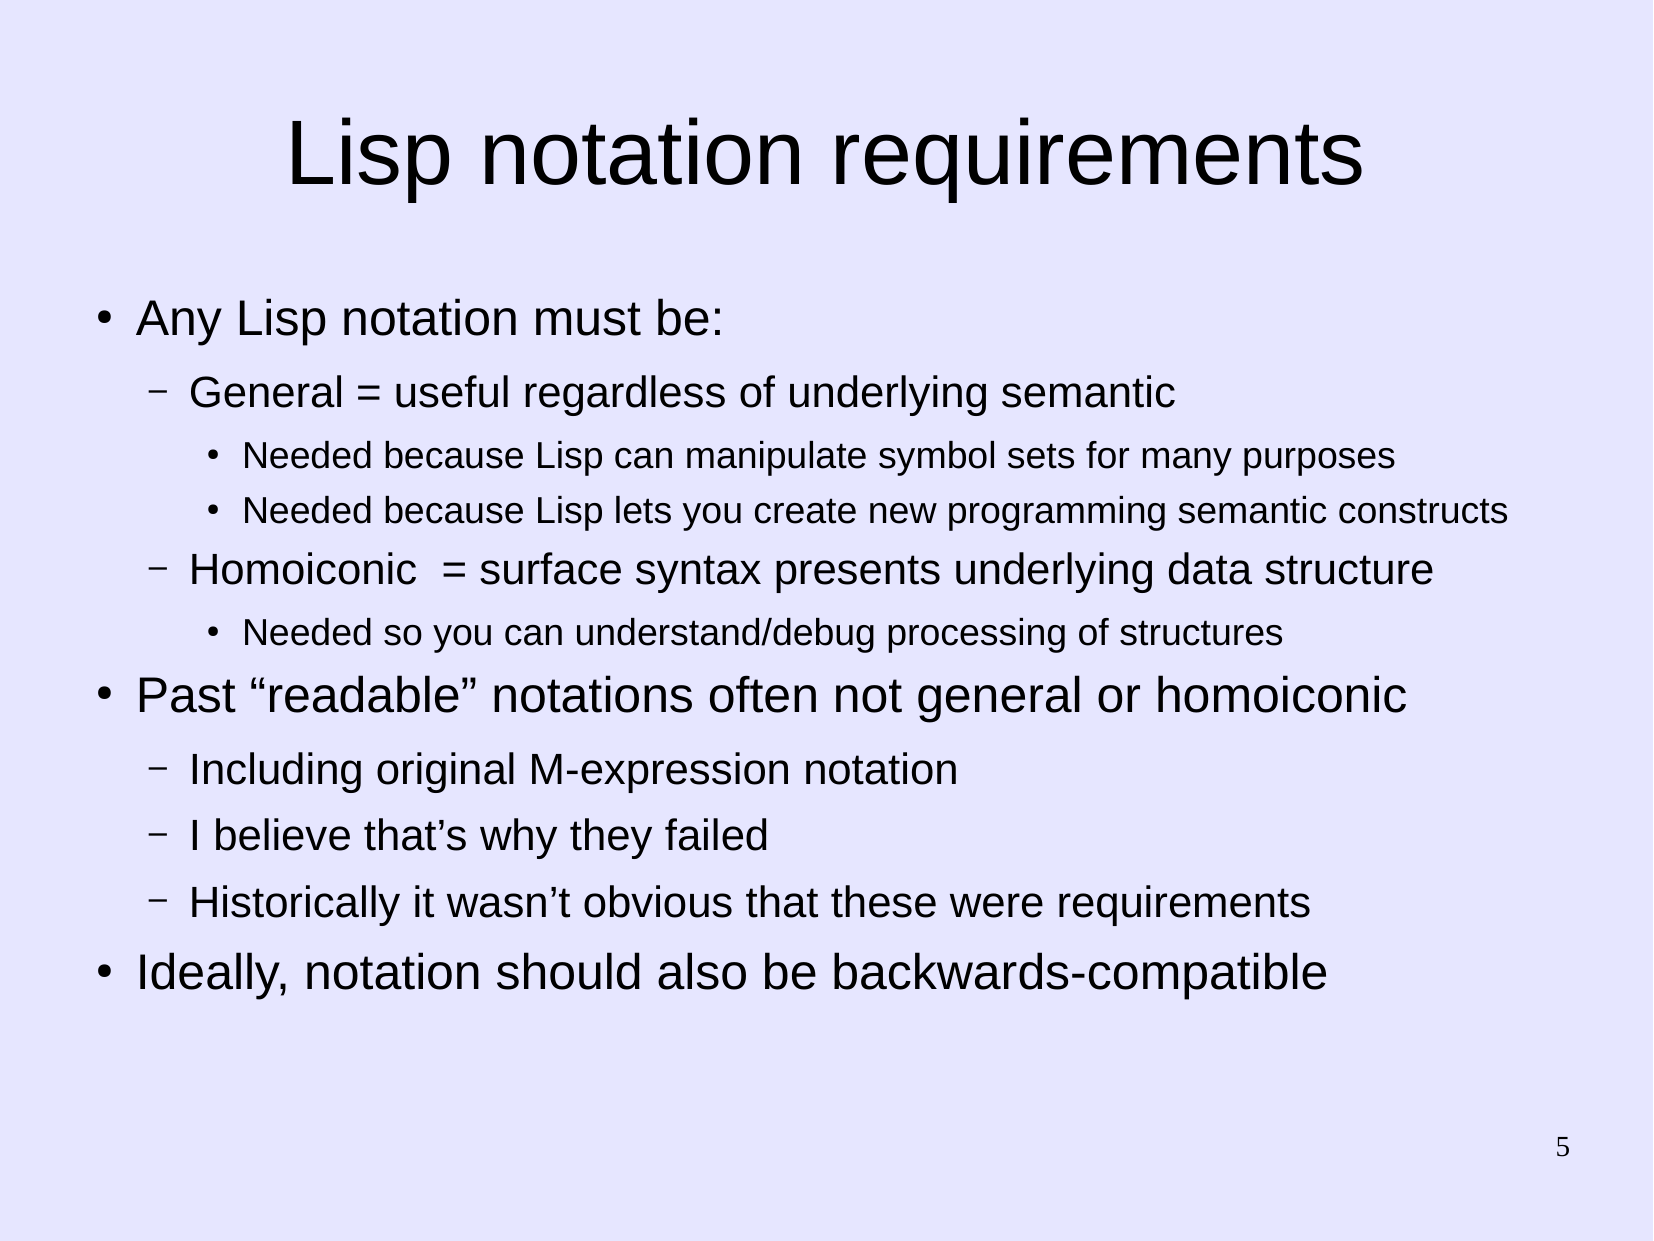

# Lisp notation requirements
Any Lisp notation must be:
General = useful regardless of underlying semantic
Needed because Lisp can manipulate symbol sets for many purposes
Needed because Lisp lets you create new programming semantic constructs
Homoiconic = surface syntax presents underlying data structure
Needed so you can understand/debug processing of structures
Past “readable” notations often not general or homoiconic
Including original M-expression notation
I believe that’s why they failed
Historically it wasn’t obvious that these were requirements
Ideally, notation should also be backwards-compatible
5